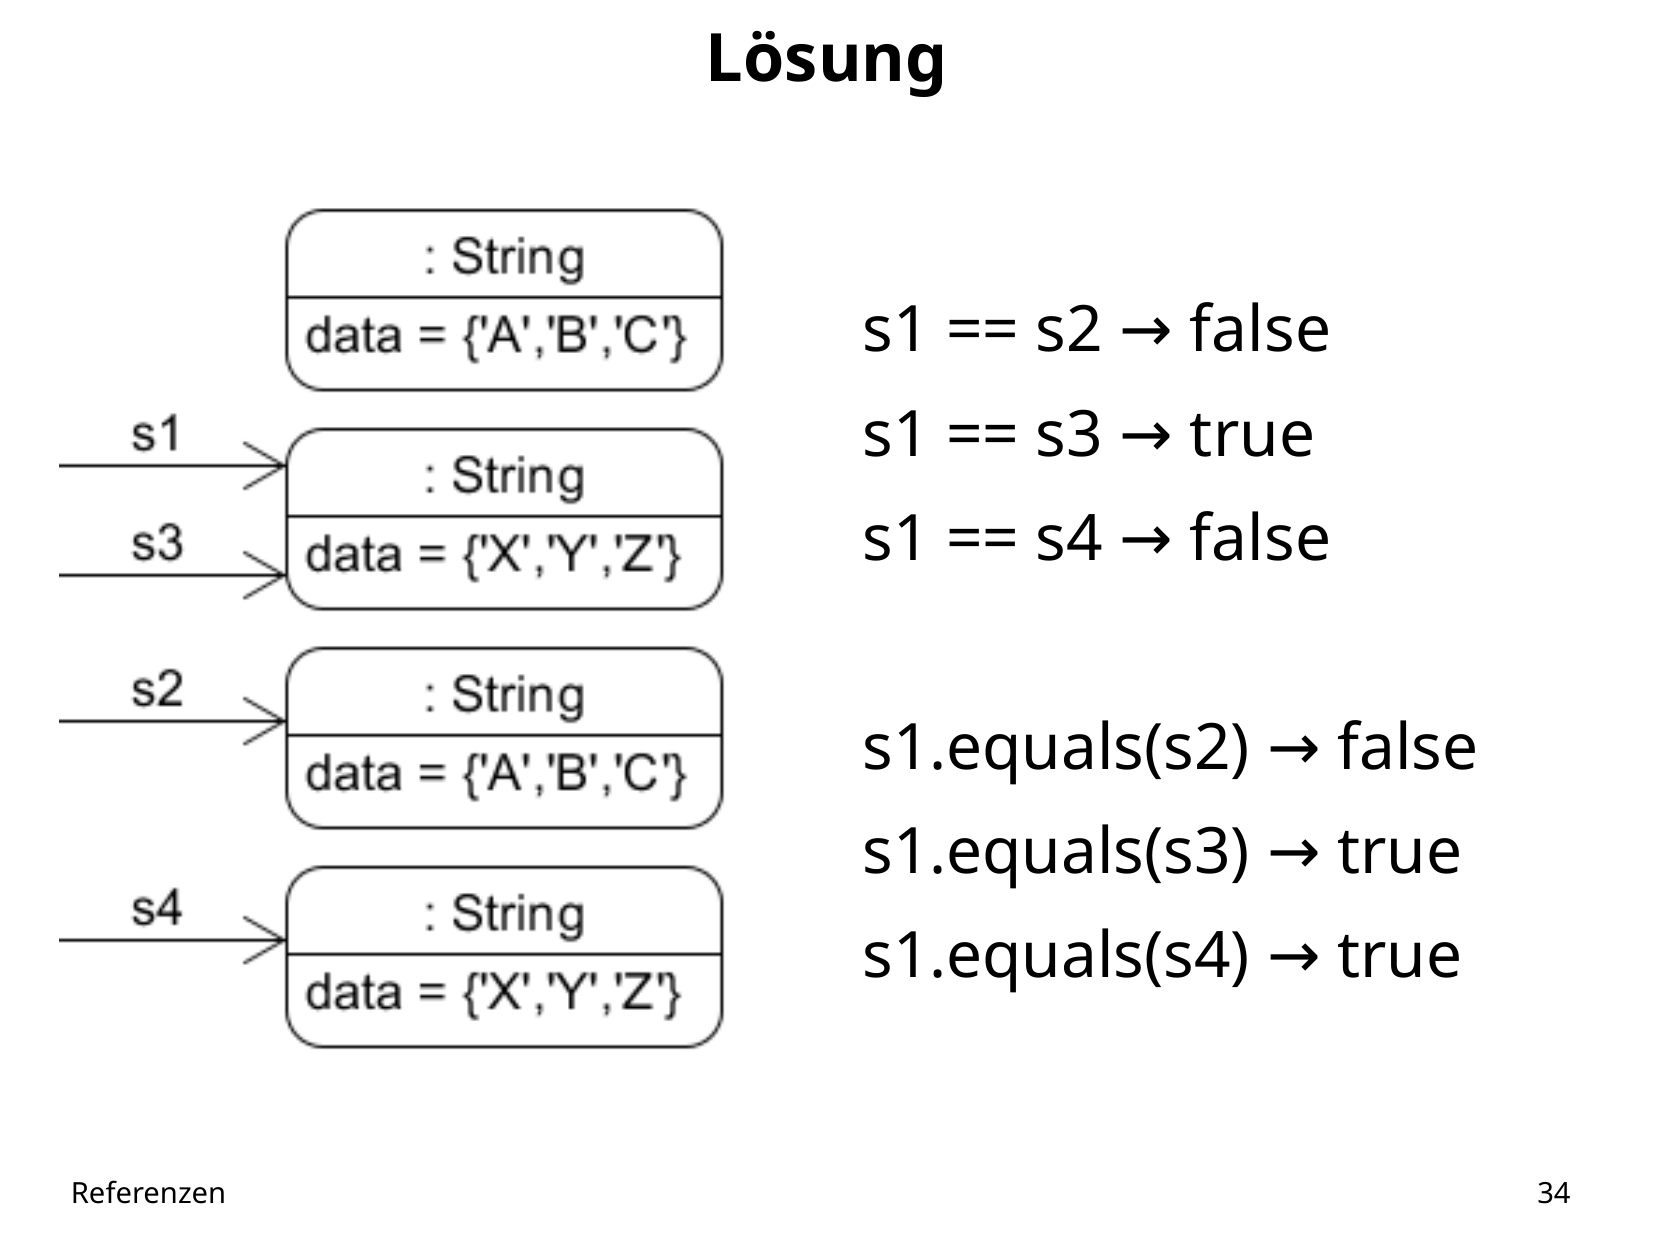

# Lösung
s1 == s2 → false
s1 == s3 → true
s1 == s4 → false
s1.equals(s2) → false
s1.equals(s3) → true
s1.equals(s4) → true
Referenzen
34